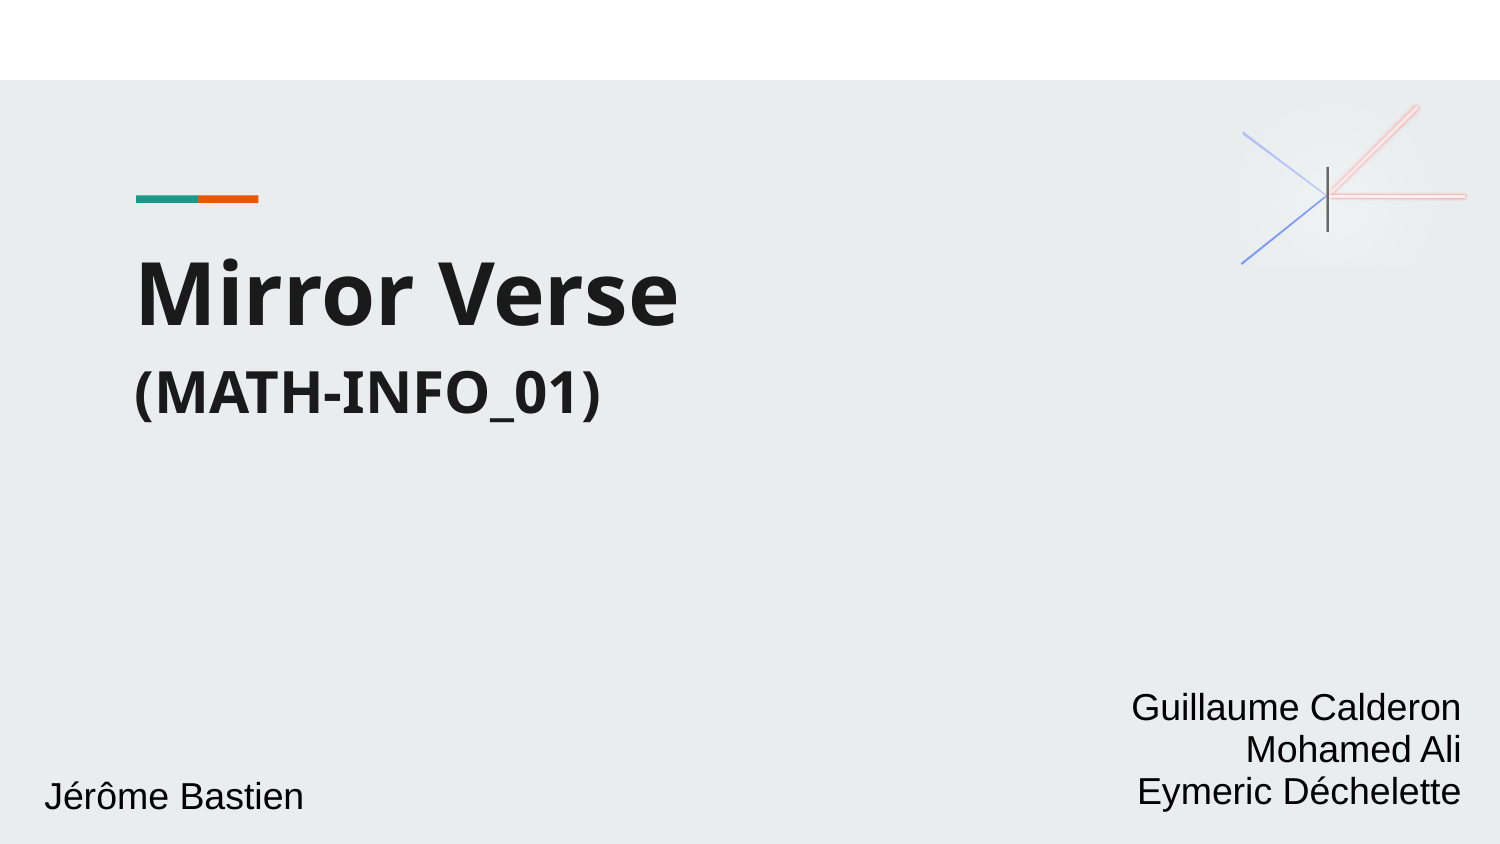

# Mirror Verse (MATH-INFO_01)
Guillaume Calderon
Mohamed Ali
Eymeric Déchelette
Jérôme Bastien